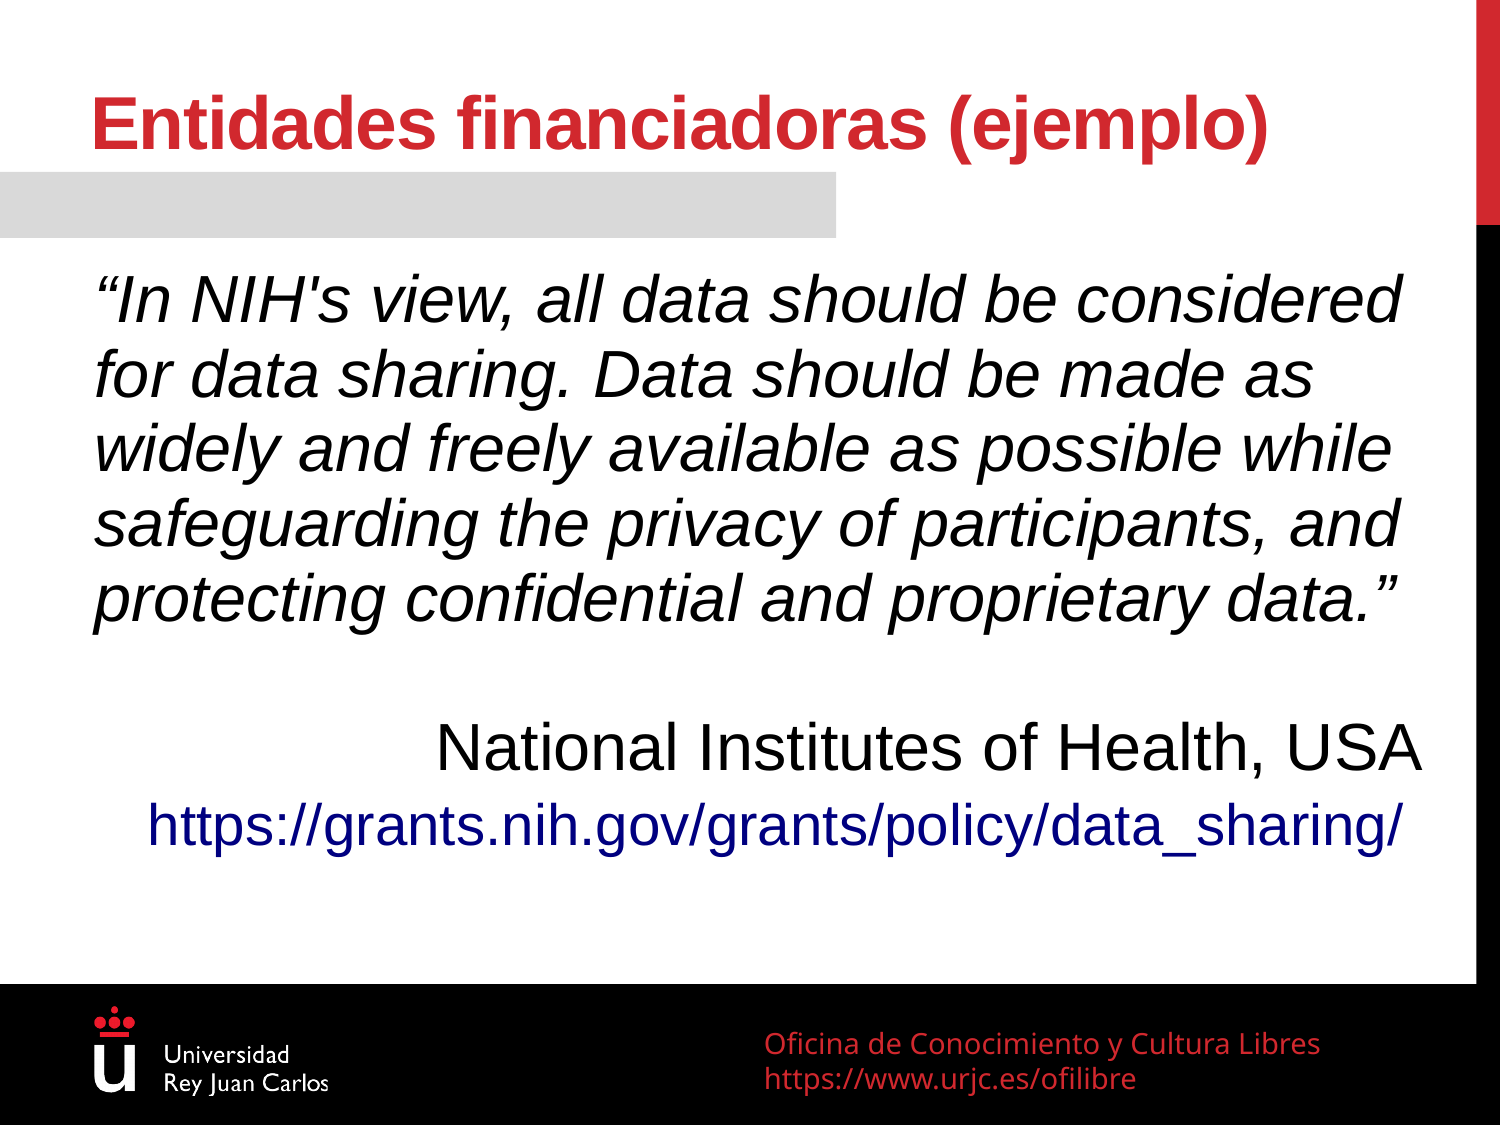

Entidades financiadoras (ejemplo)
“In NIH's view, all data should be considered for data sharing. Data should be made as widely and freely available as possible while safeguarding the privacy of participants, and protecting confidential and proprietary data.”
National Institutes of Health, USA
https://grants.nih.gov/grants/policy/data_sharing/
#
Oficina de Conocimiento y Cultura Libres
https://www.urjc.es/ofilibre